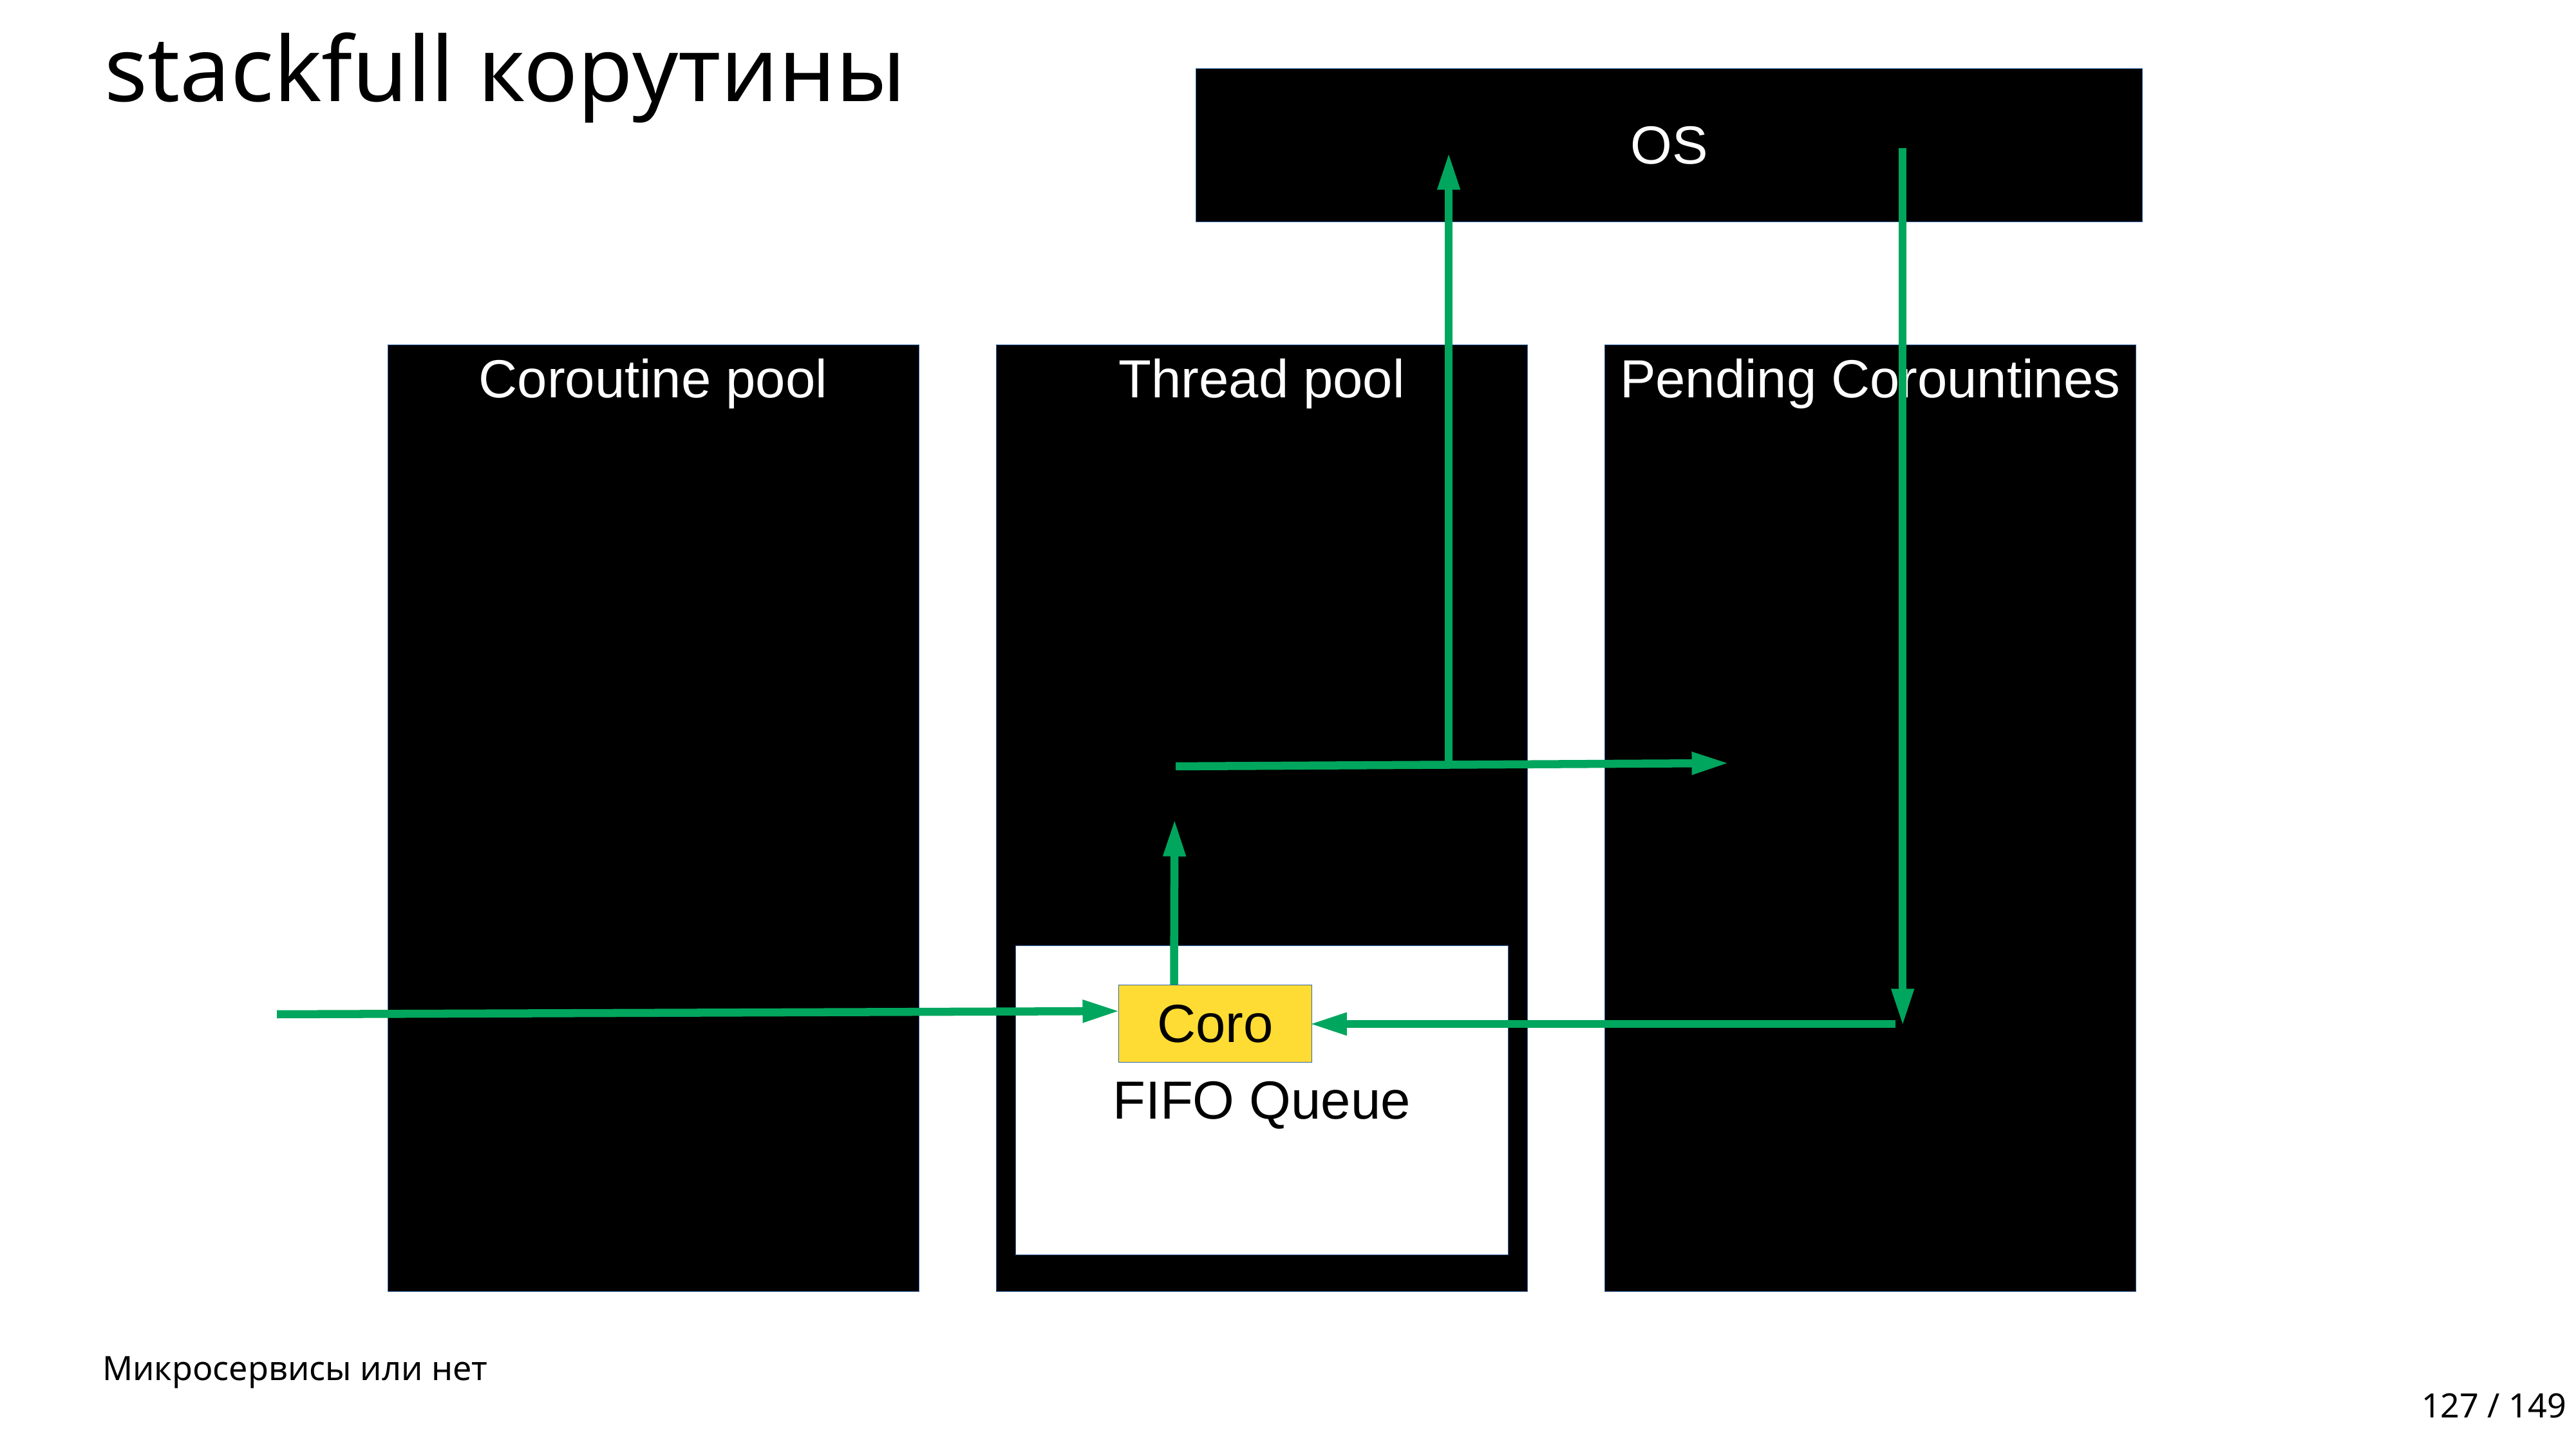

stackfull корутины
OS
Coroutine pool
Thread pool
Pending Corountines
FIFO Queue
Coro
# Микросервисы или нет